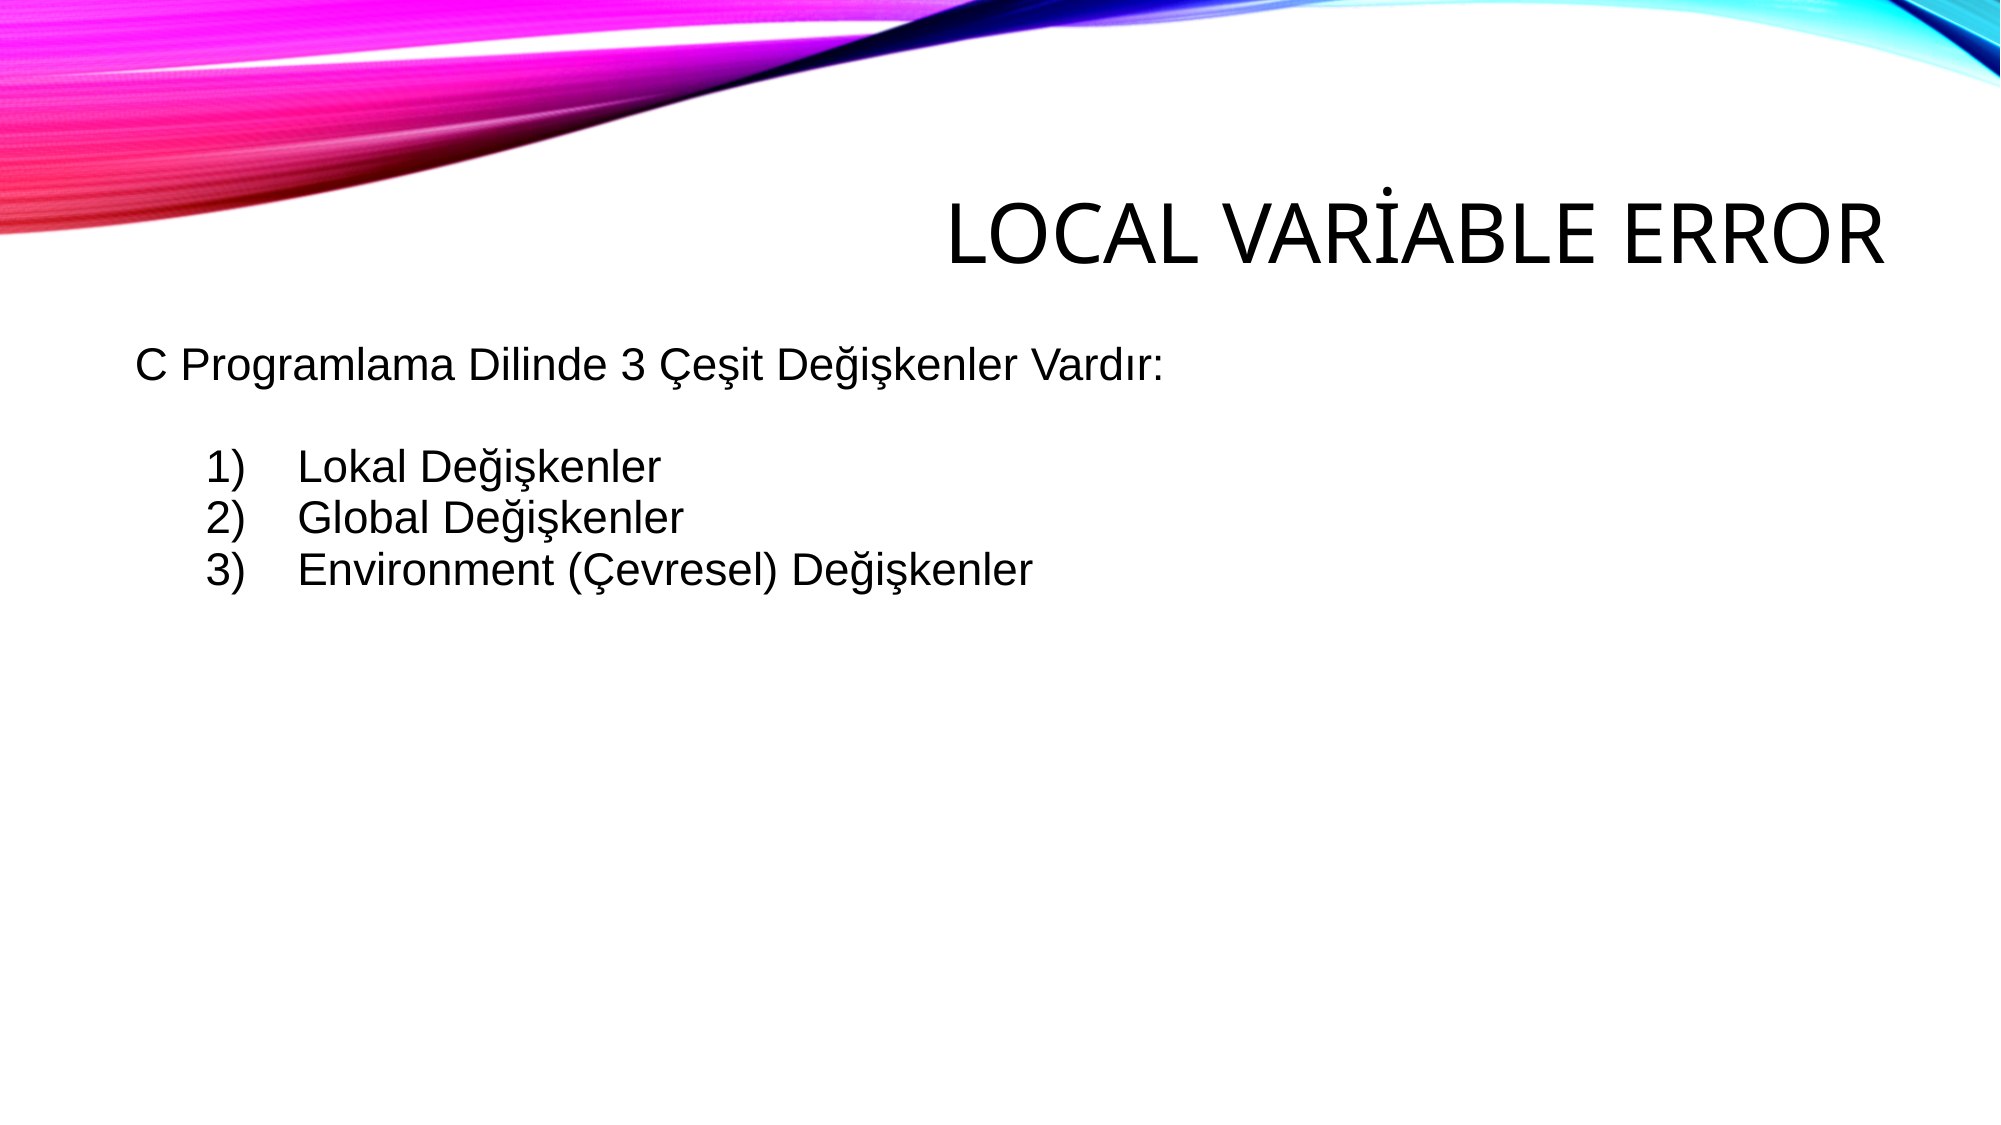

# LOCAL VARİABLE ERROR
C Programlama Dilinde 3 Çeşit Değişkenler Vardır:
 Lokal Değişkenler
 Global Değişkenler
 Environment (Çevresel) Değişkenler